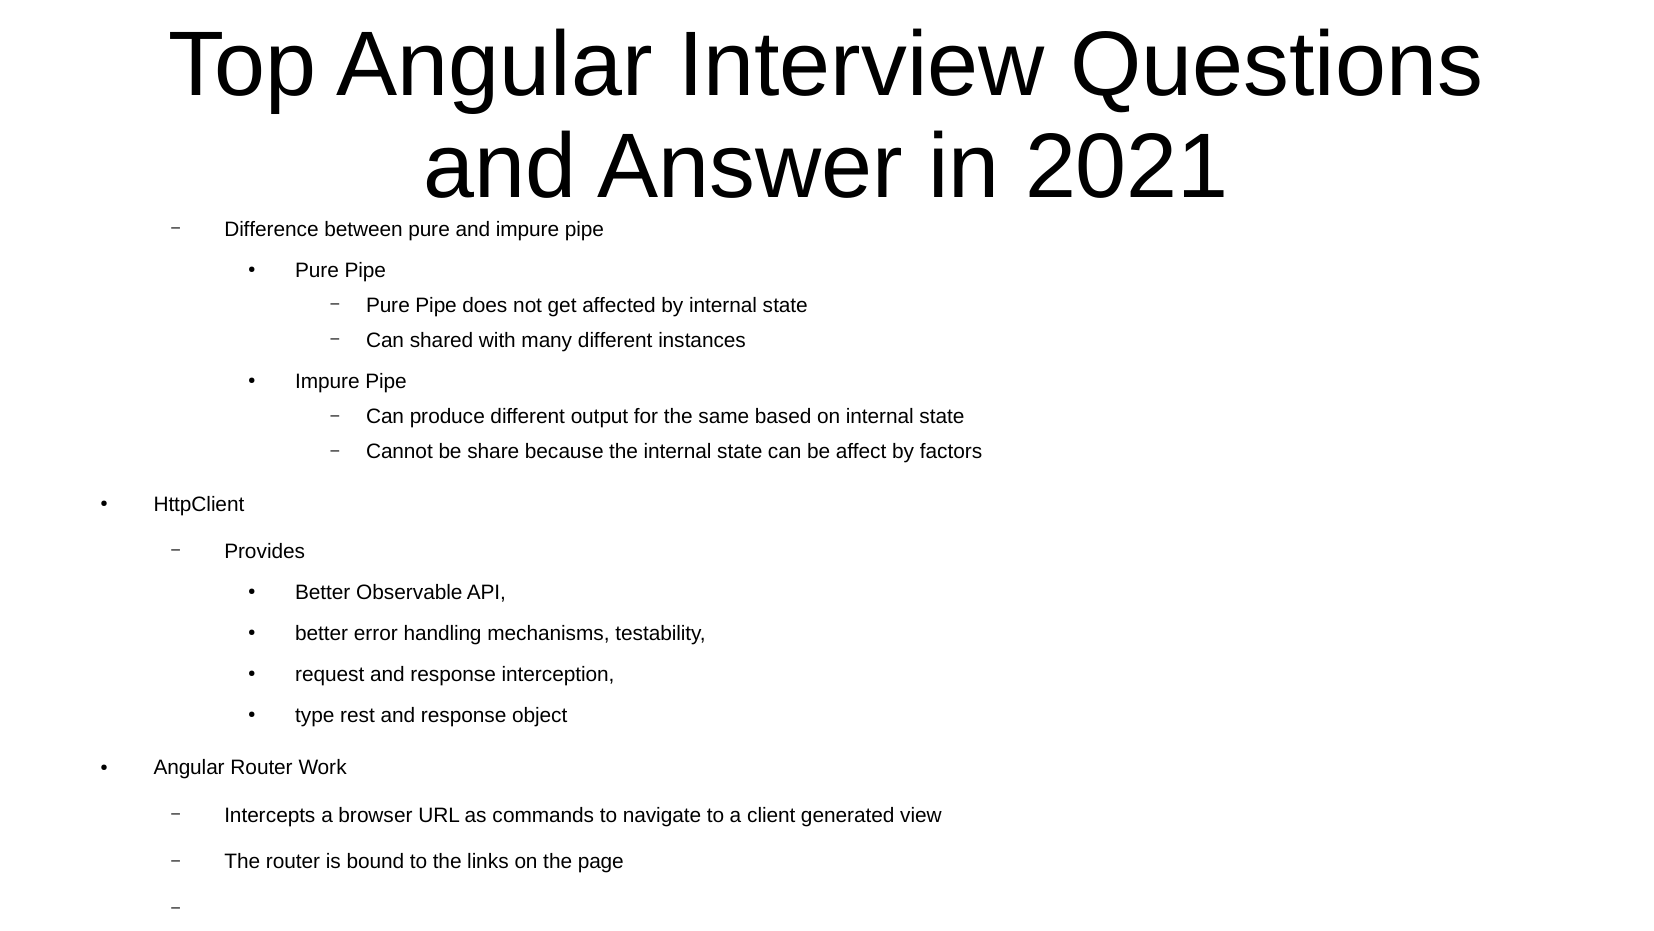

# Top Angular Interview Questions and Answer in 2021
Difference between pure and impure pipe
Pure Pipe
Pure Pipe does not get affected by internal state
Can shared with many different instances
Impure Pipe
Can produce different output for the same based on internal state
Cannot be share because the internal state can be affect by factors
HttpClient
Provides
Better Observable API,
better error handling mechanisms, testability,
request and response interception,
type rest and response object
Angular Router Work
Intercepts a browser URL as commands to navigate to a client generated view
The router is bound to the links on the page